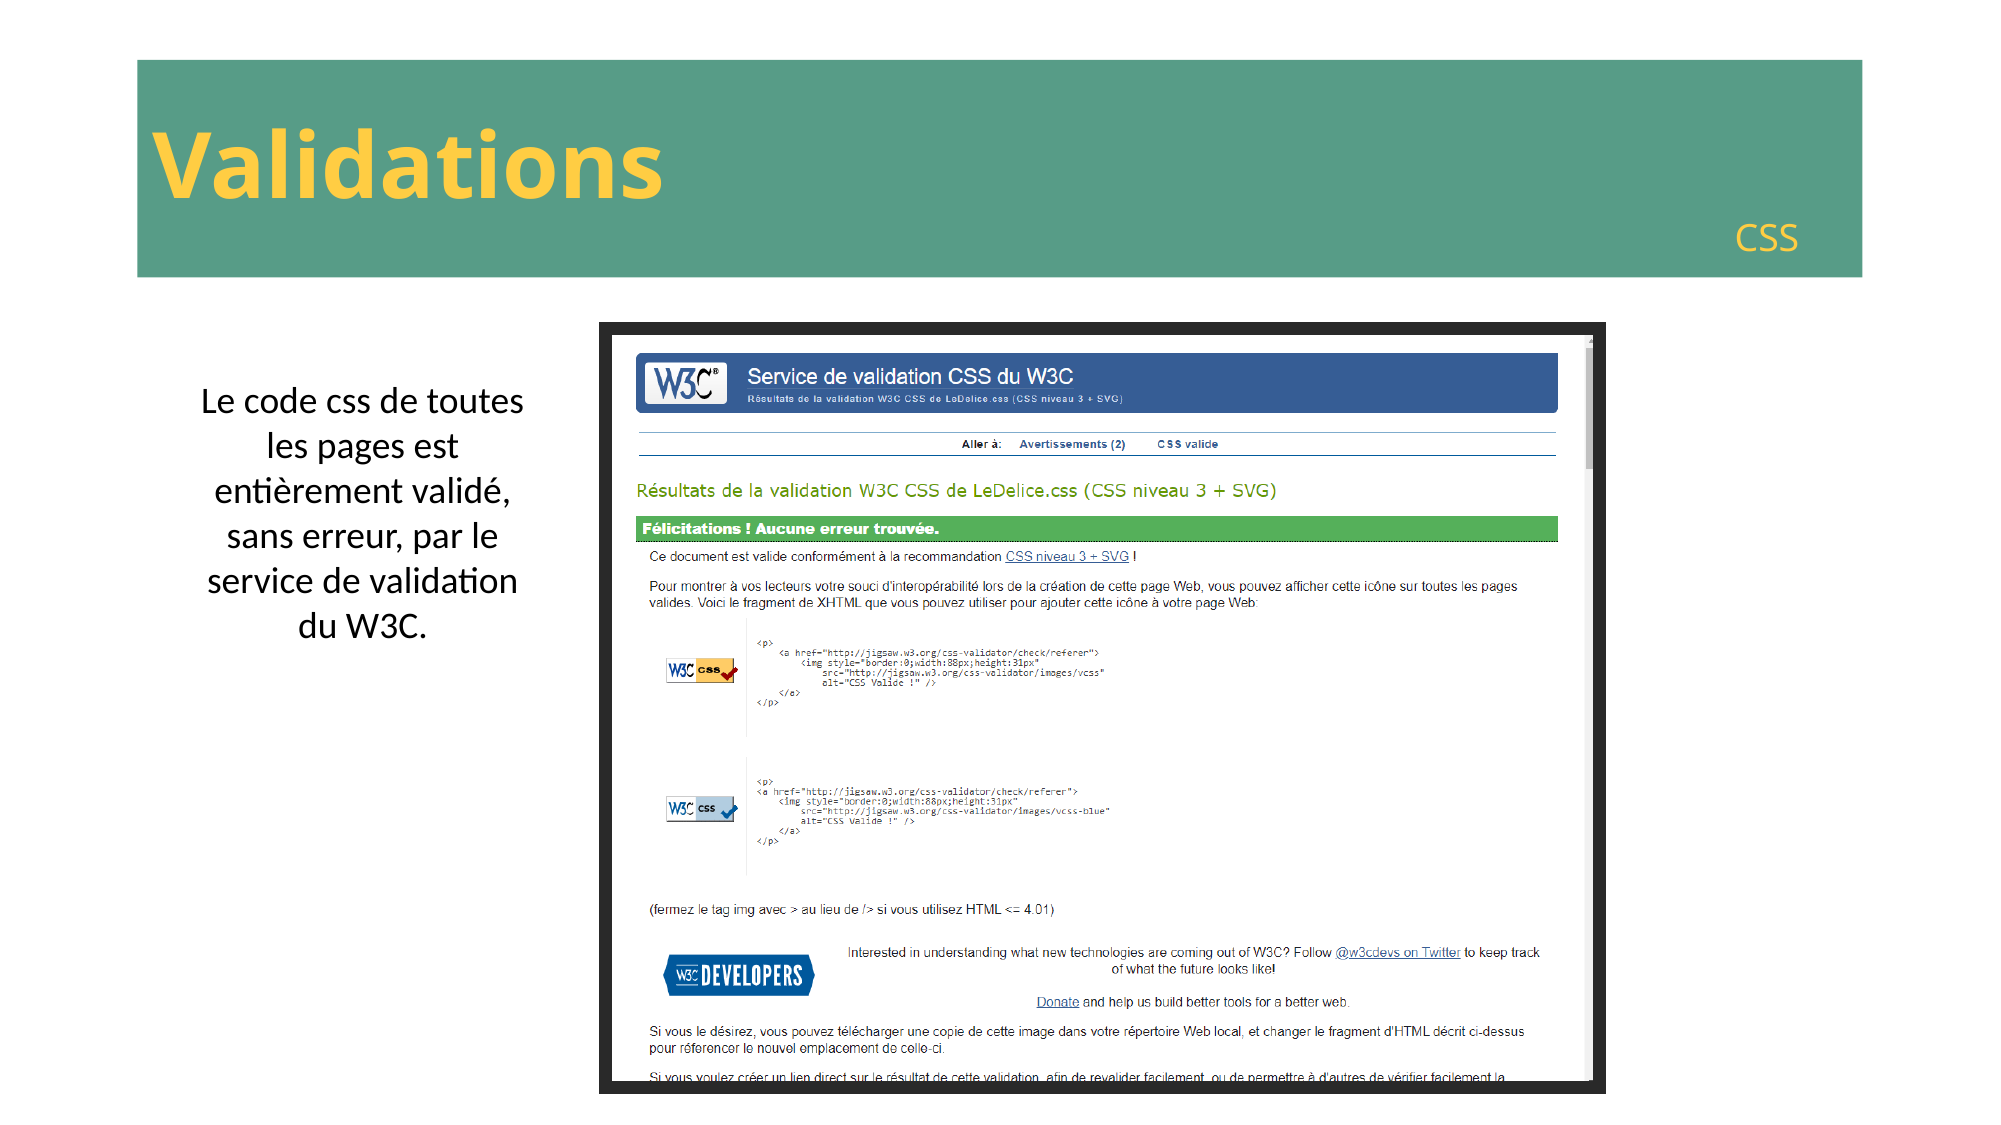

# Validations
CSS
Le code css de toutes les pages est entièrement validé, sans erreur, par le service de validation du W3C.